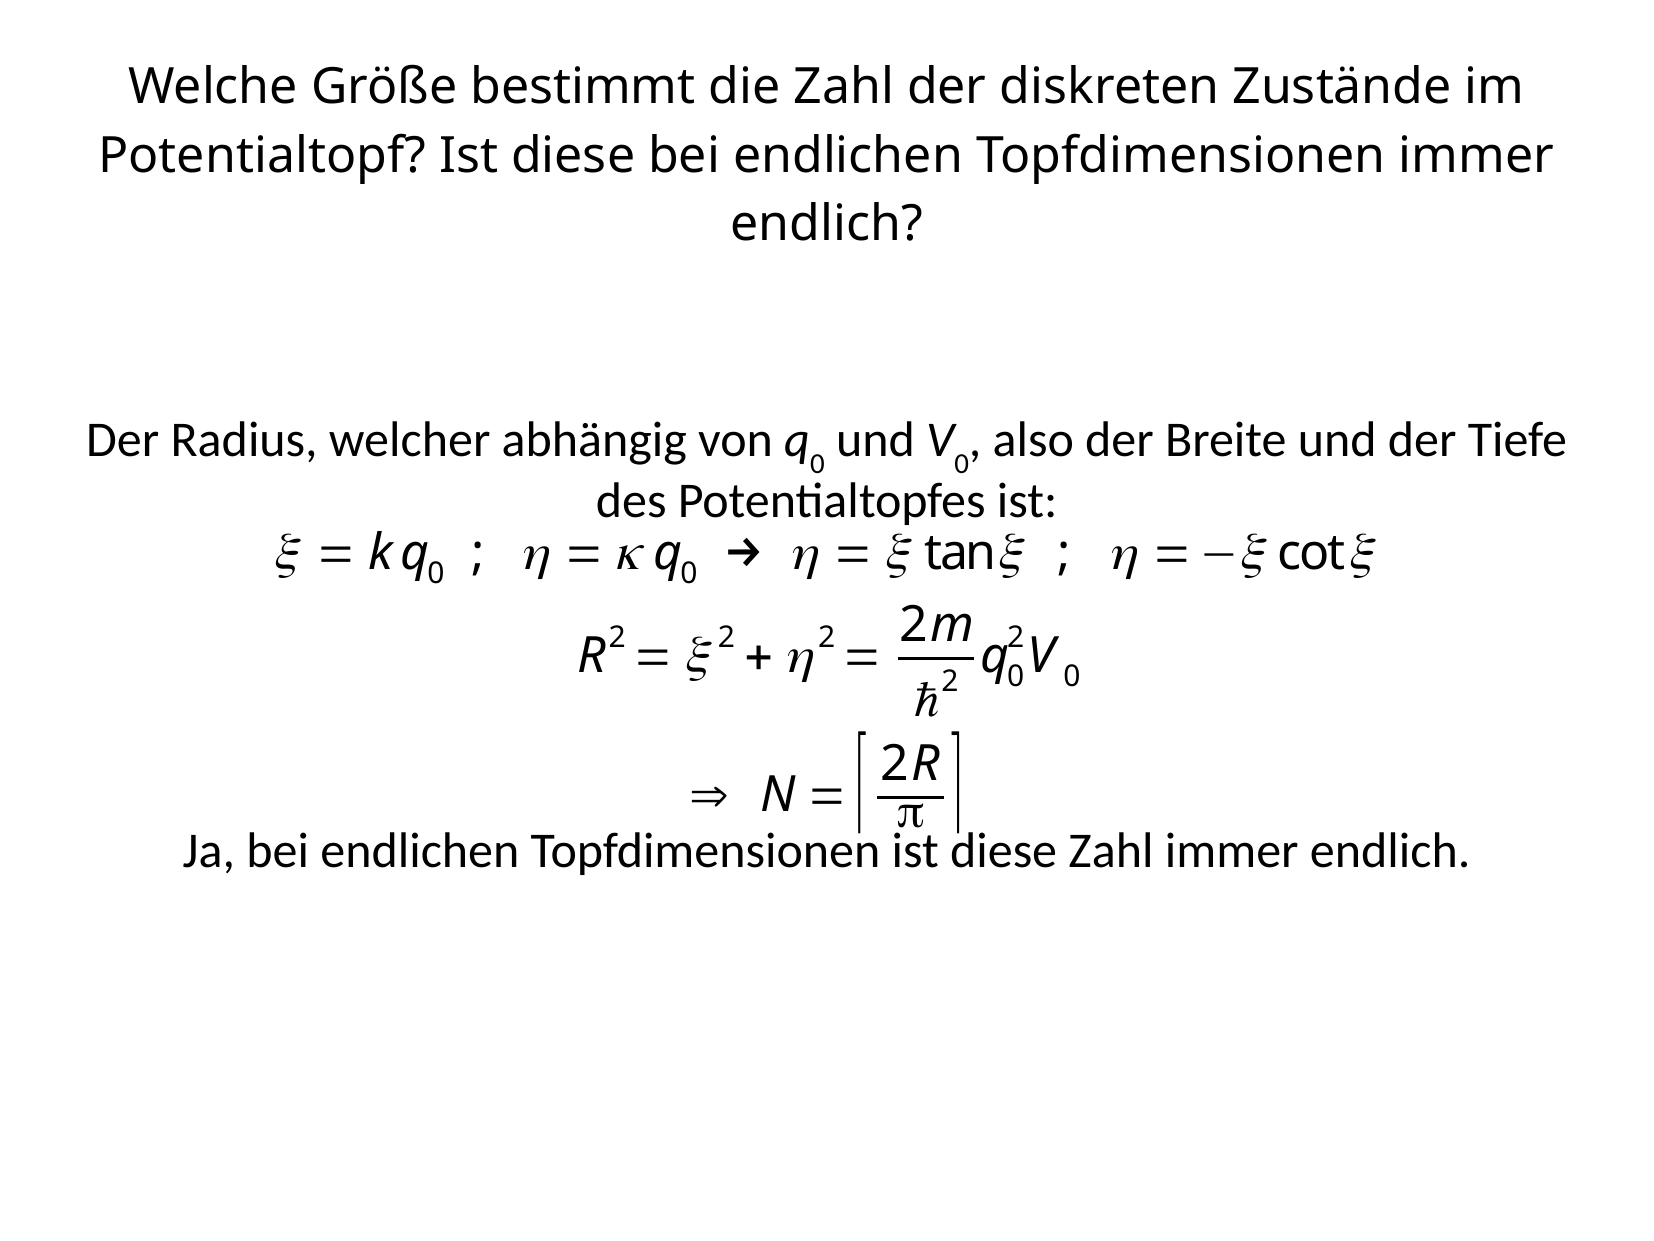

# Welche Größe bestimmt die Zahl der diskreten Zustände im Potentialtopf? Ist diese bei endlichen Topfdimensionen immer endlich?
Der Radius, welcher abhängig von q0 und V0, also der Breite und der Tiefe des Potentialtopfes ist:
Ja, bei endlichen Topfdimensionen ist diese Zahl immer endlich.